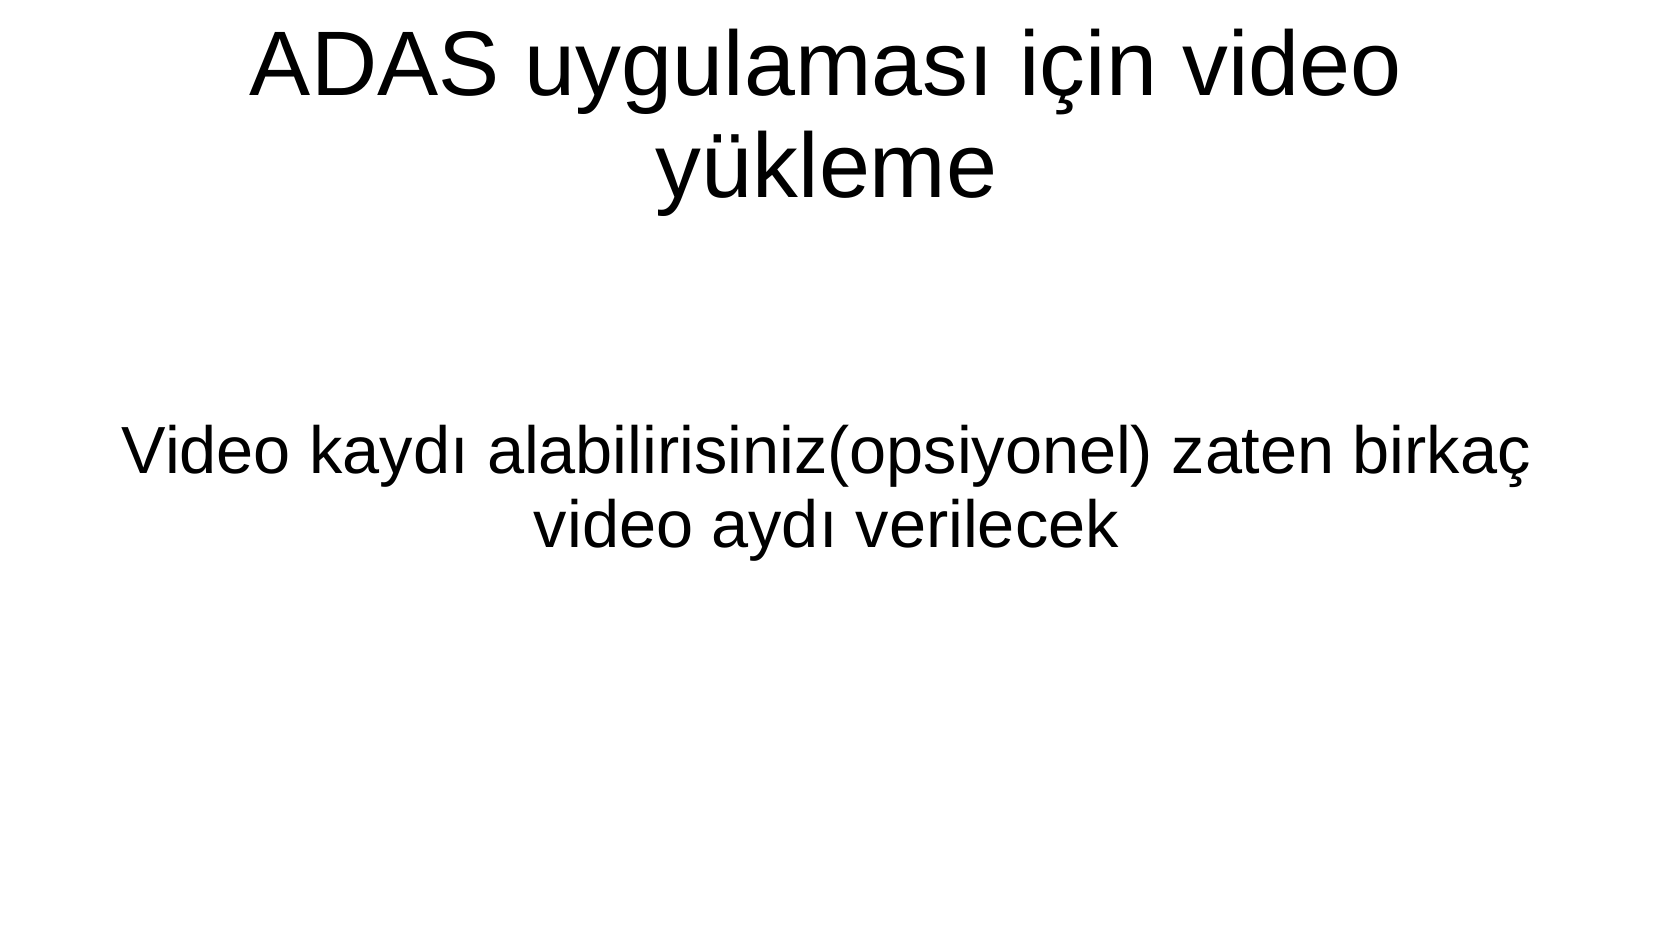

# ADAS uygulaması için video yükleme
Video kaydı alabilirisiniz(opsiyonel) zaten birkaç video aydı verilecek